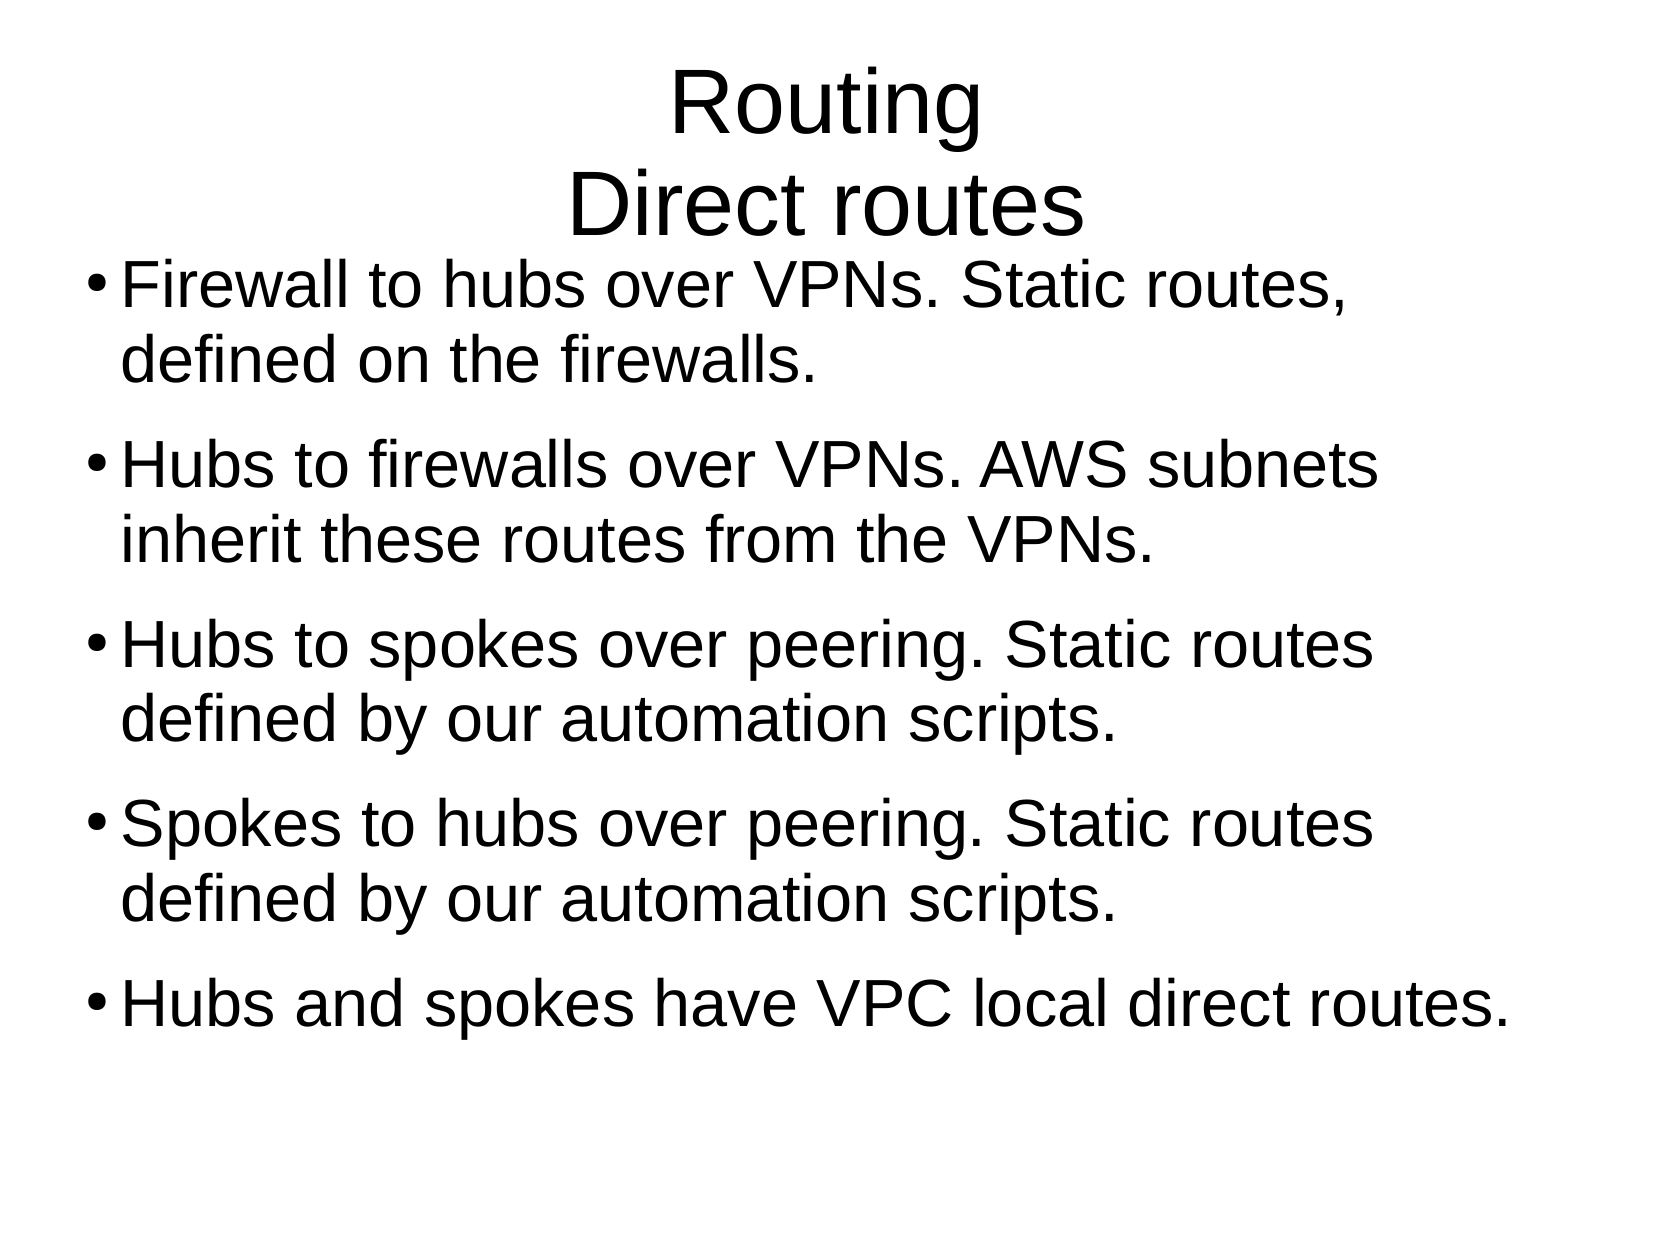

# Routing Direct routes
Firewall to hubs over VPNs. Static routes, defined on the firewalls.
Hubs to firewalls over VPNs. AWS subnets inherit these routes from the VPNs.
Hubs to spokes over peering. Static routes defined by our automation scripts.
Spokes to hubs over peering. Static routes defined by our automation scripts.
Hubs and spokes have VPC local direct routes.